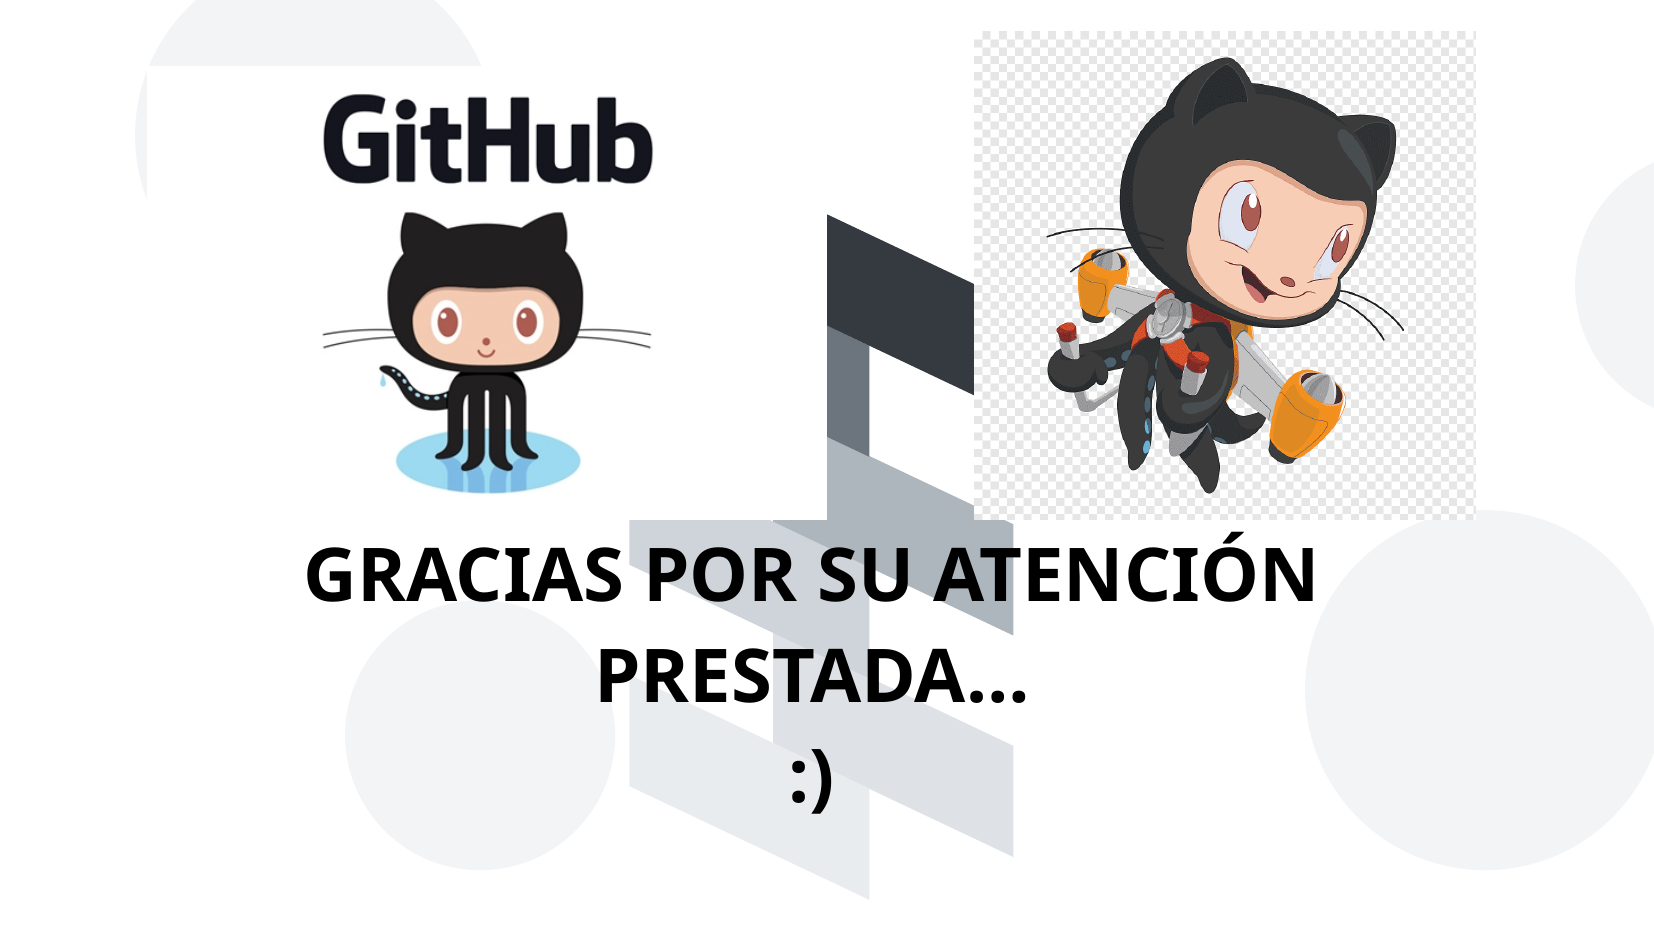

# GRACIAS POR SU ATENCIÓN PRESTADA… :)